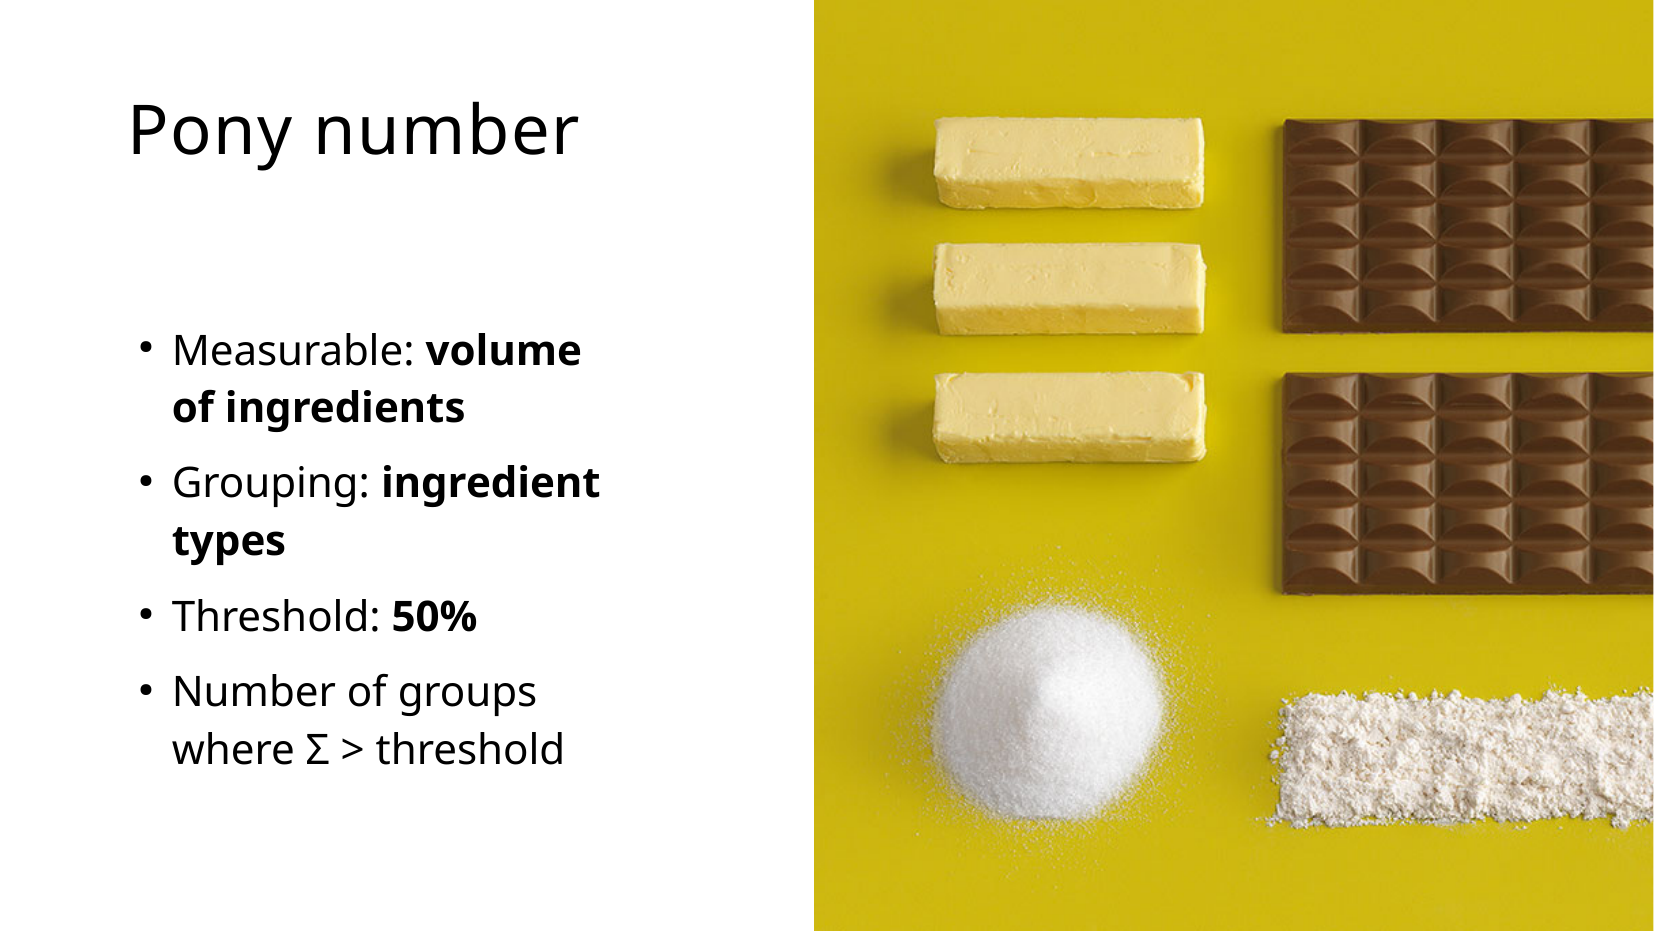

# Pony number
Measurable: volume of ingredients
Grouping: ingredient types
Threshold: 50%
Number of groups where Σ > threshold